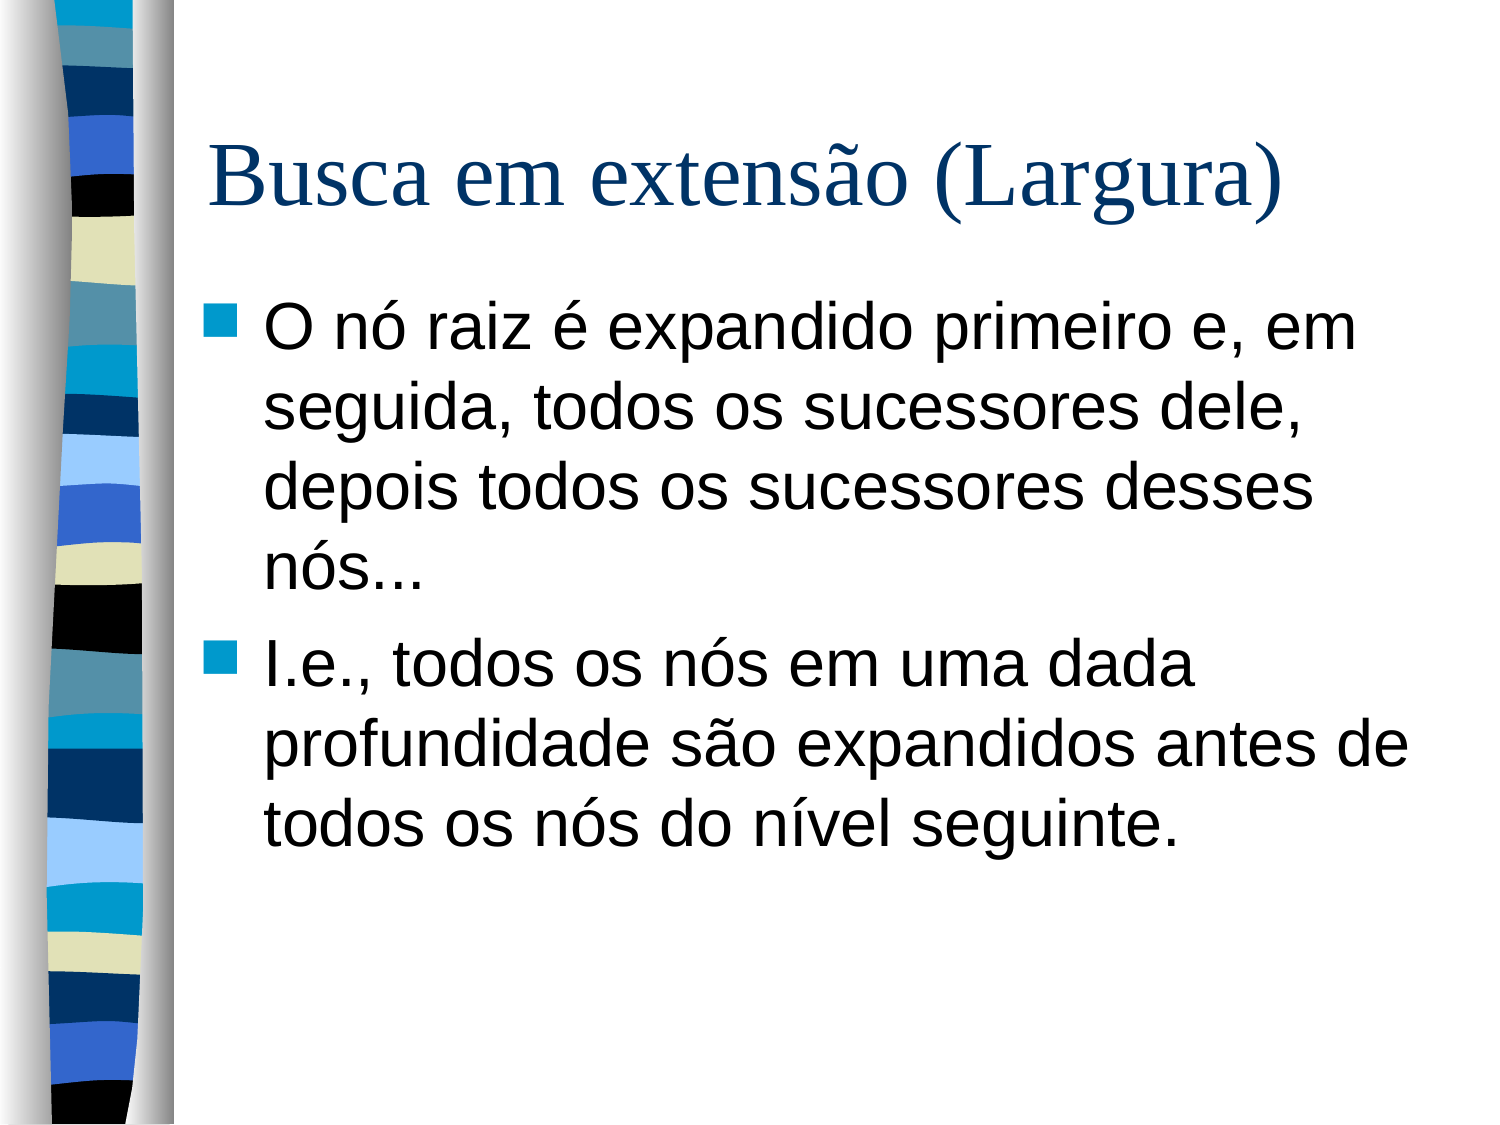

# Busca em extensão (Largura)
O nó raiz é expandido primeiro e, em seguida, todos os sucessores dele, depois todos os sucessores desses nós...
I.e., todos os nós em uma dada profundidade são expandidos antes de todos os nós do nível seguinte.